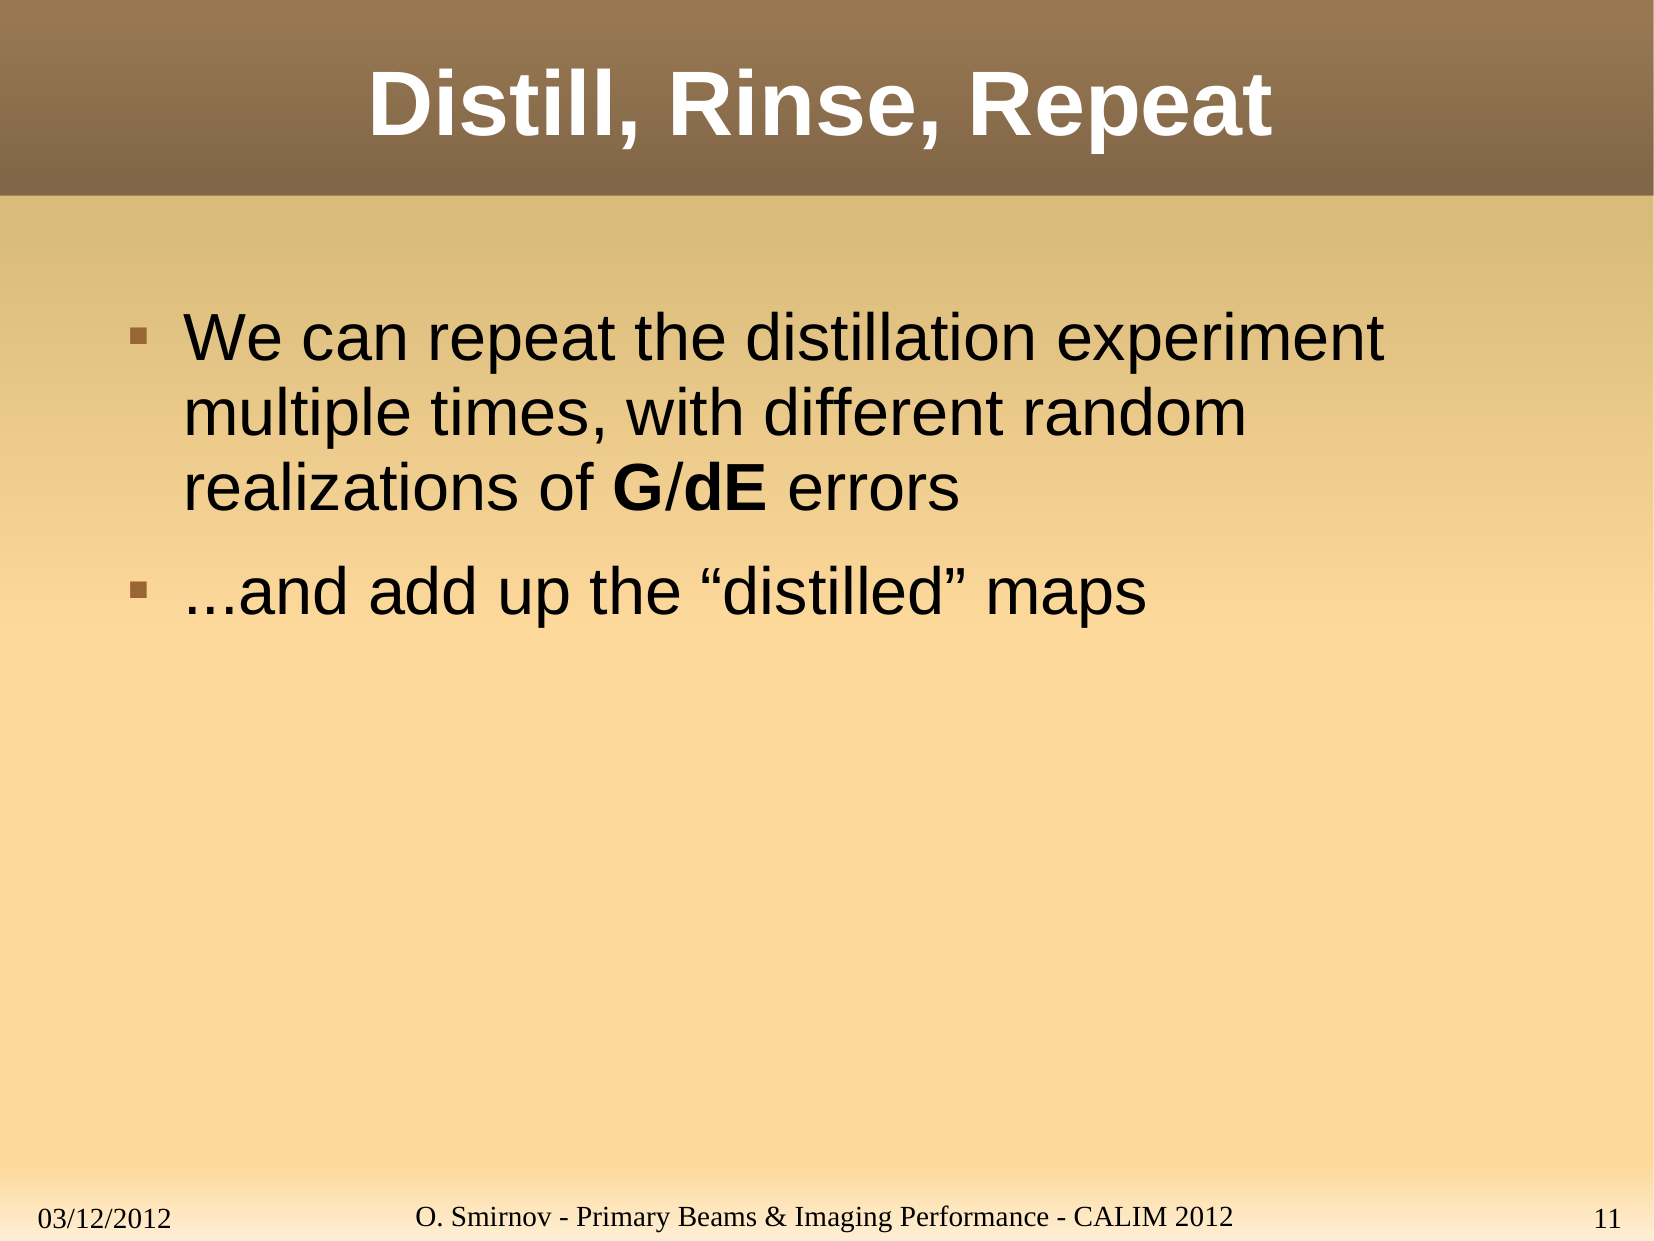

# Distill, Rinse, Repeat
We can repeat the distillation experiment multiple times, with different random realizations of G/dE errors
...and add up the “distilled” maps
O. Smirnov - Primary Beams & Imaging Performance - CALIM 2012
03/12/2012
11